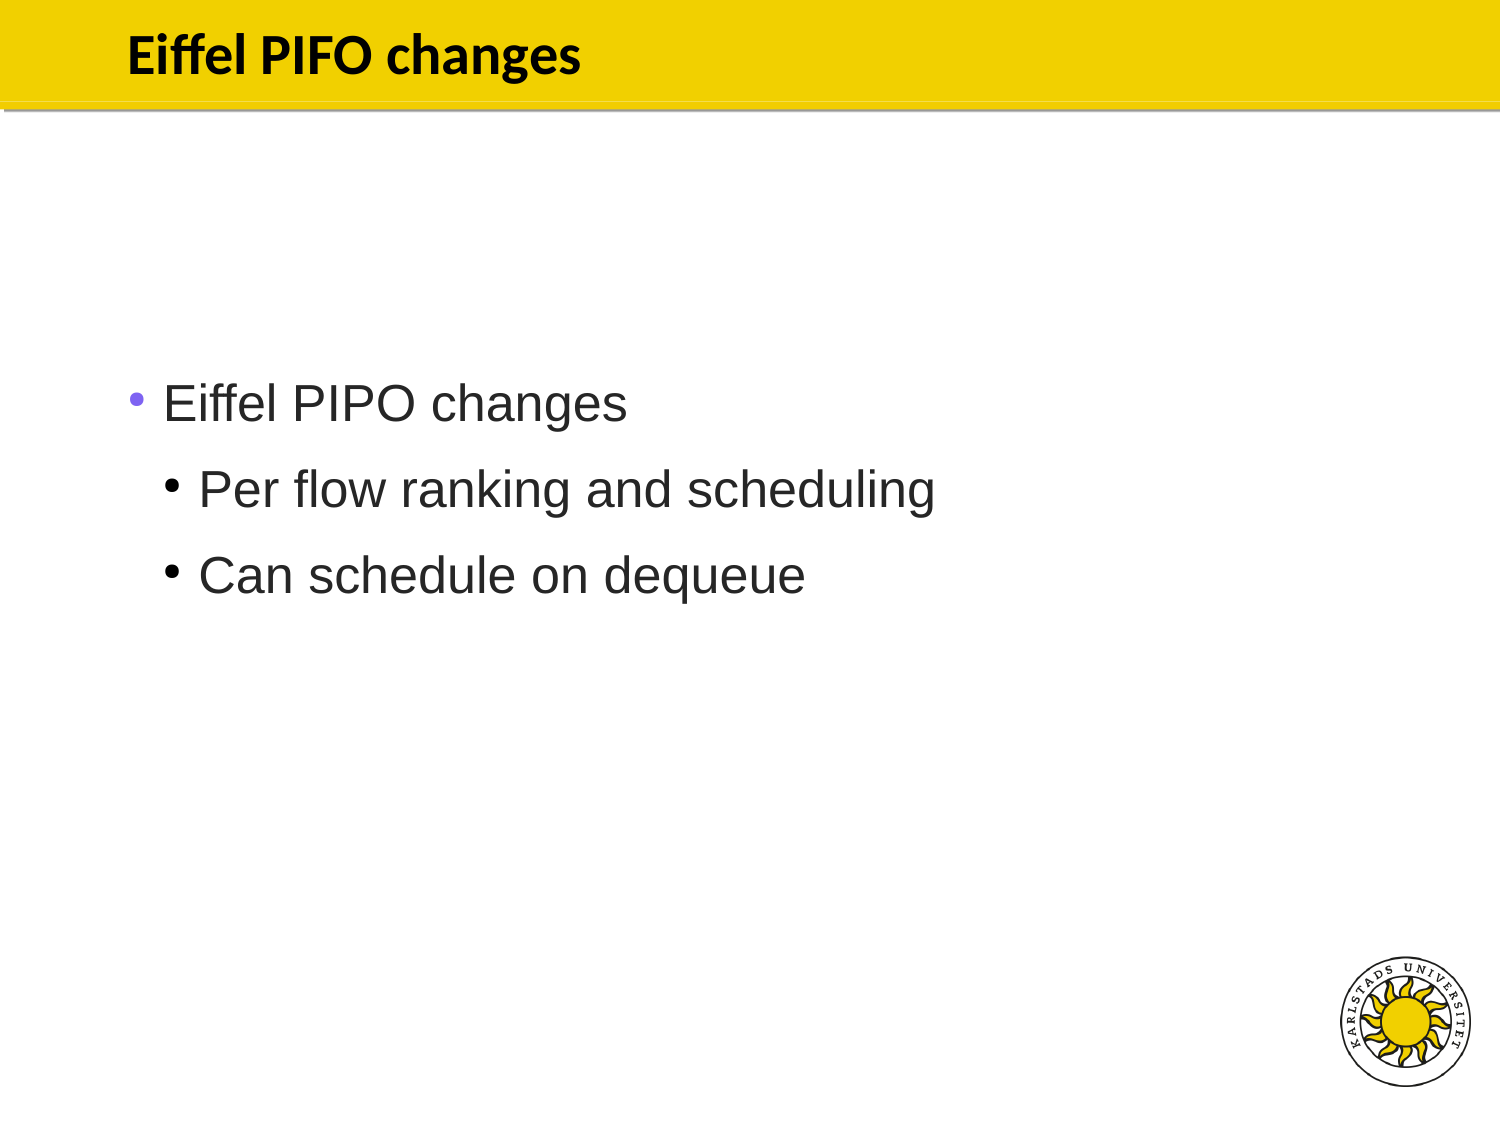

# Eiffel PIFO changes
Eiffel PIPO changes
Per flow ranking and scheduling
Can schedule on dequeue